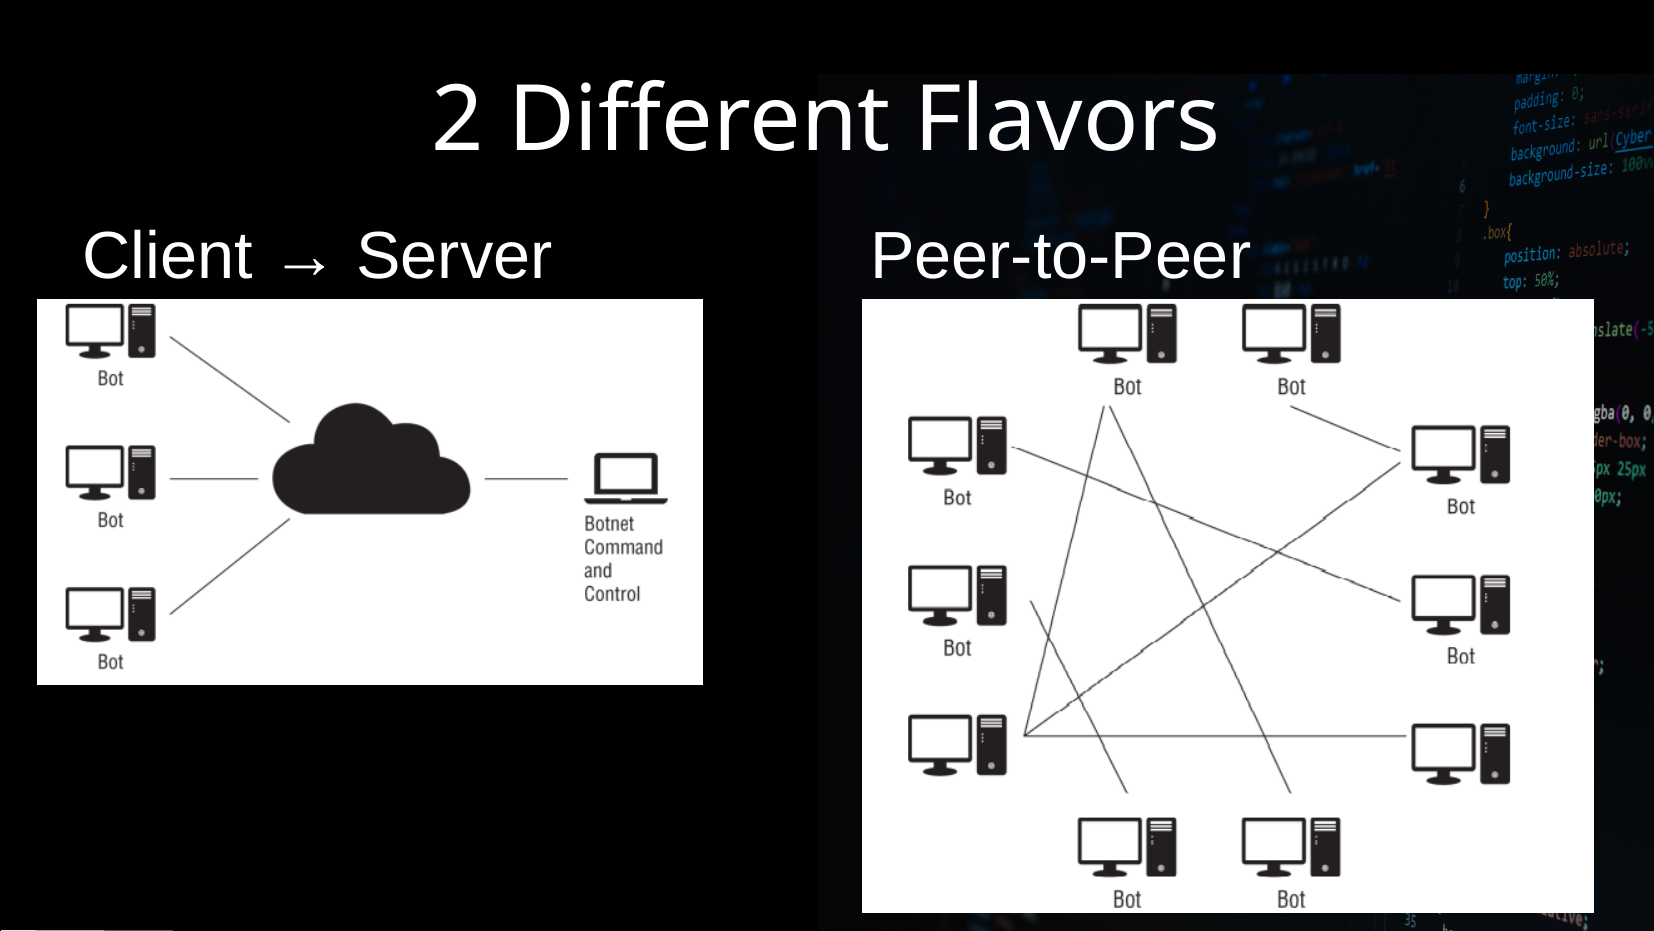

# 2 Different Flavors
Client → Server
Peer-to-Peer